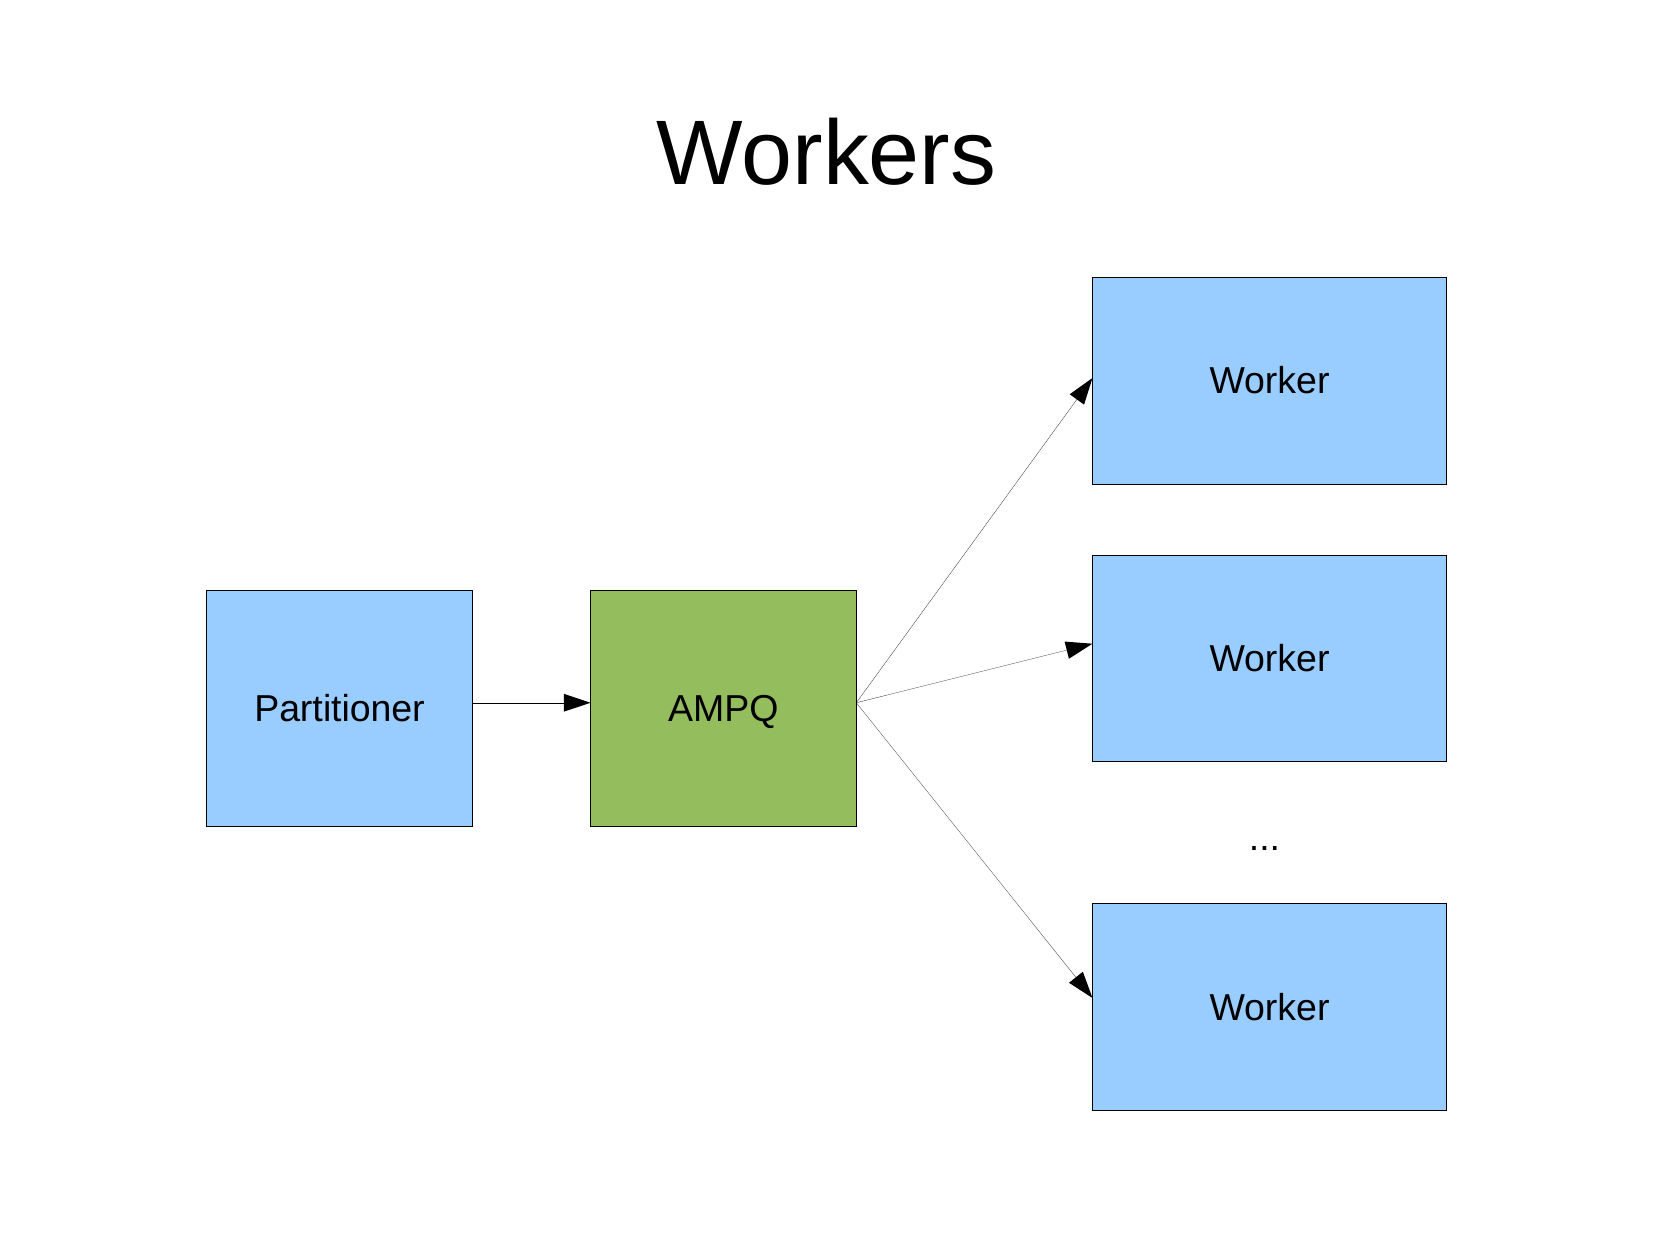

# Workers
Worker
Worker
Partitioner
AMPQ
...
Worker